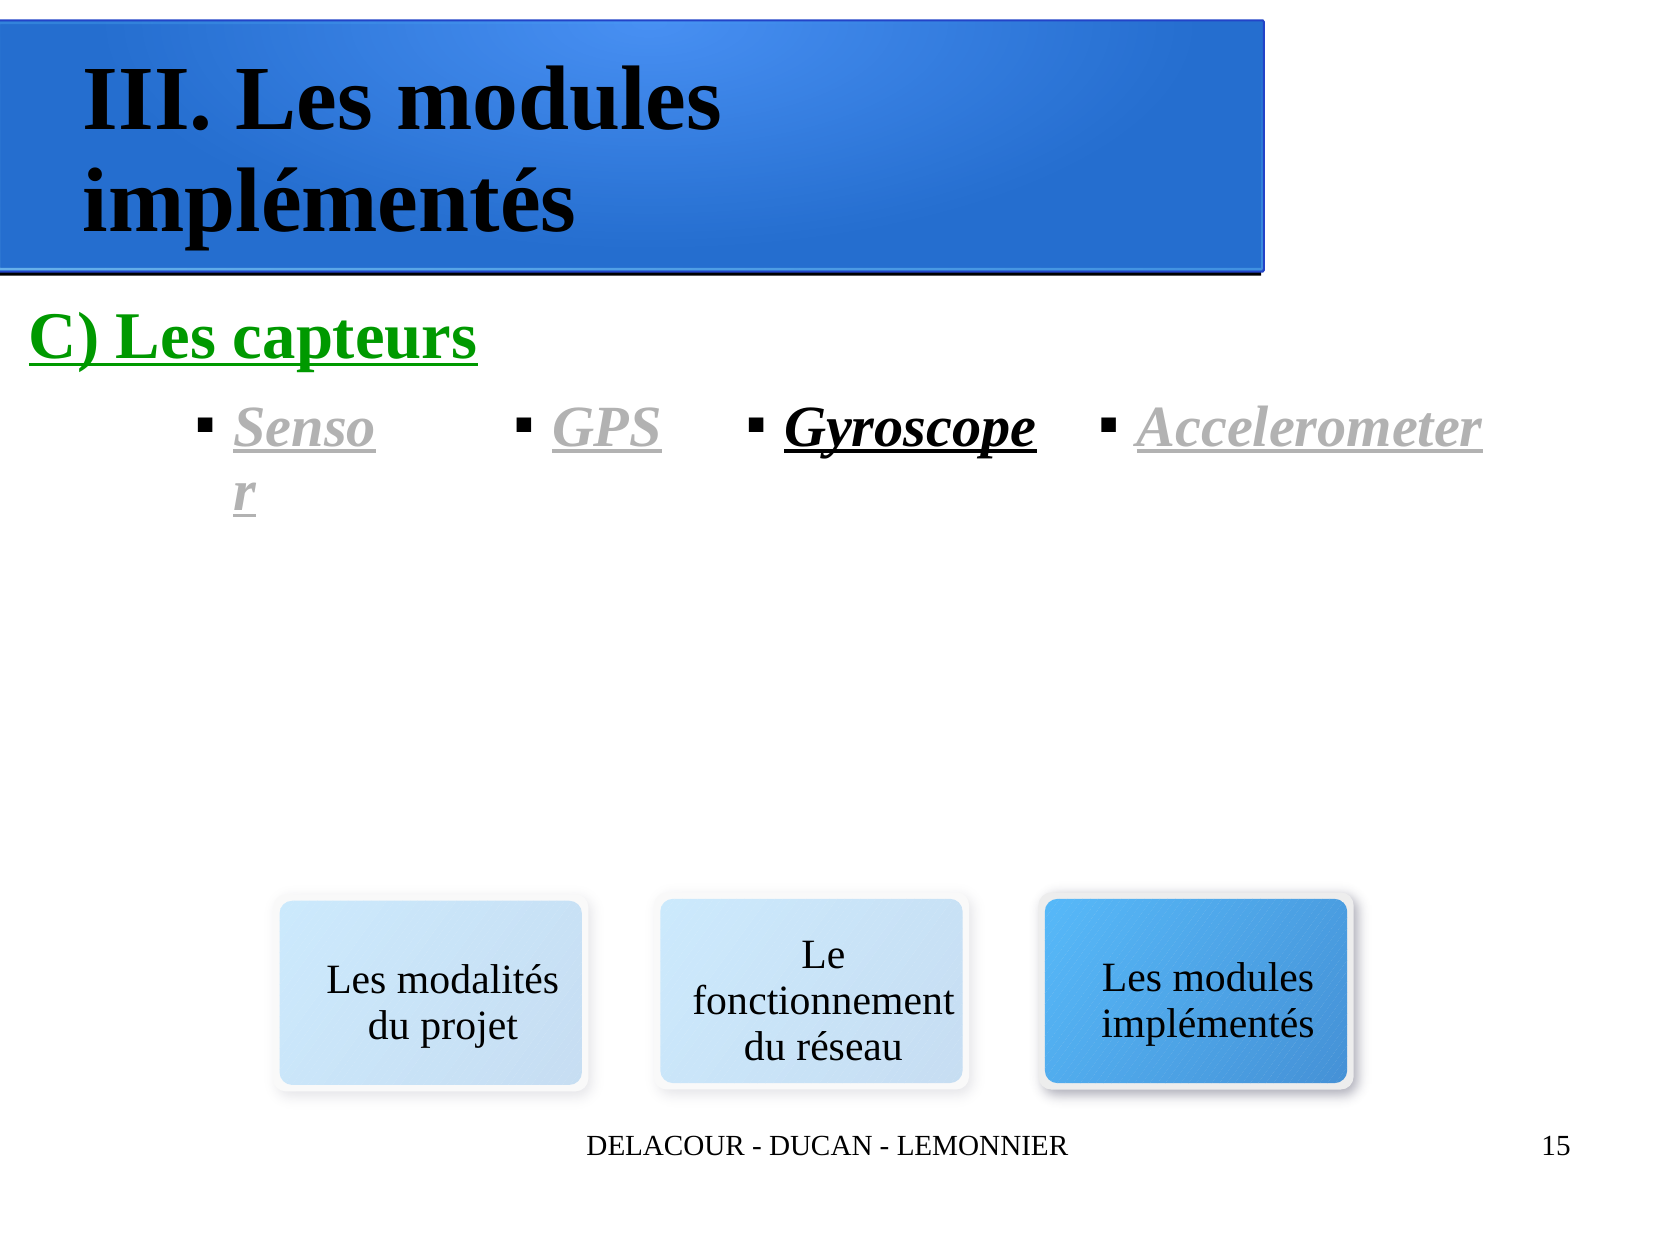

# III. Les modules implémentés
C) Les capteurs
GPS
Gyroscope
Accelerometer
Sensor
Le
fonctionnement
du réseau
Les modules
implémentés
Les modalités
du projet
DELACOUR - DUCAN - LEMONNIER
15